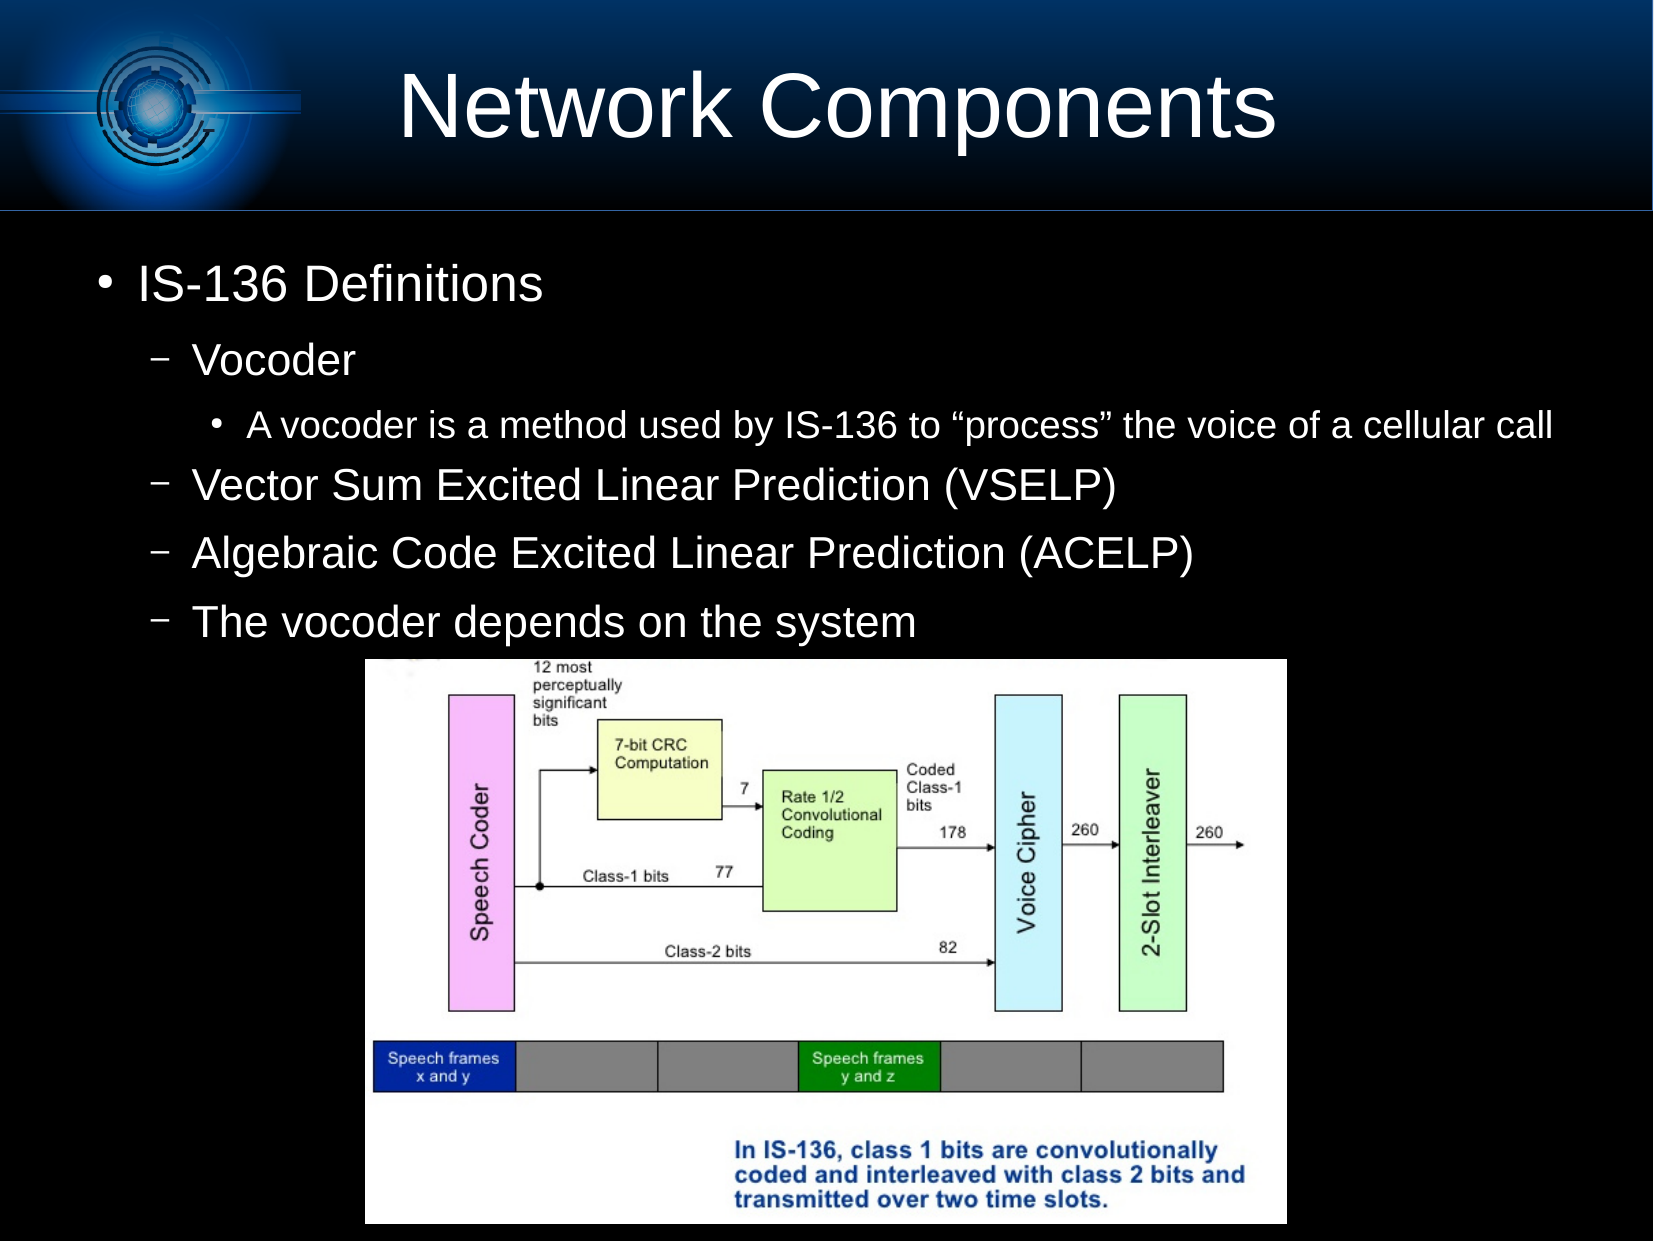

# Network Components
IS-136 Definitions
Vocoder
A vocoder is a method used by IS-136 to “process” the voice of a cellular call
Vector Sum Excited Linear Prediction (VSELP)
Algebraic Code Excited Linear Prediction (ACELP)
The vocoder depends on the system